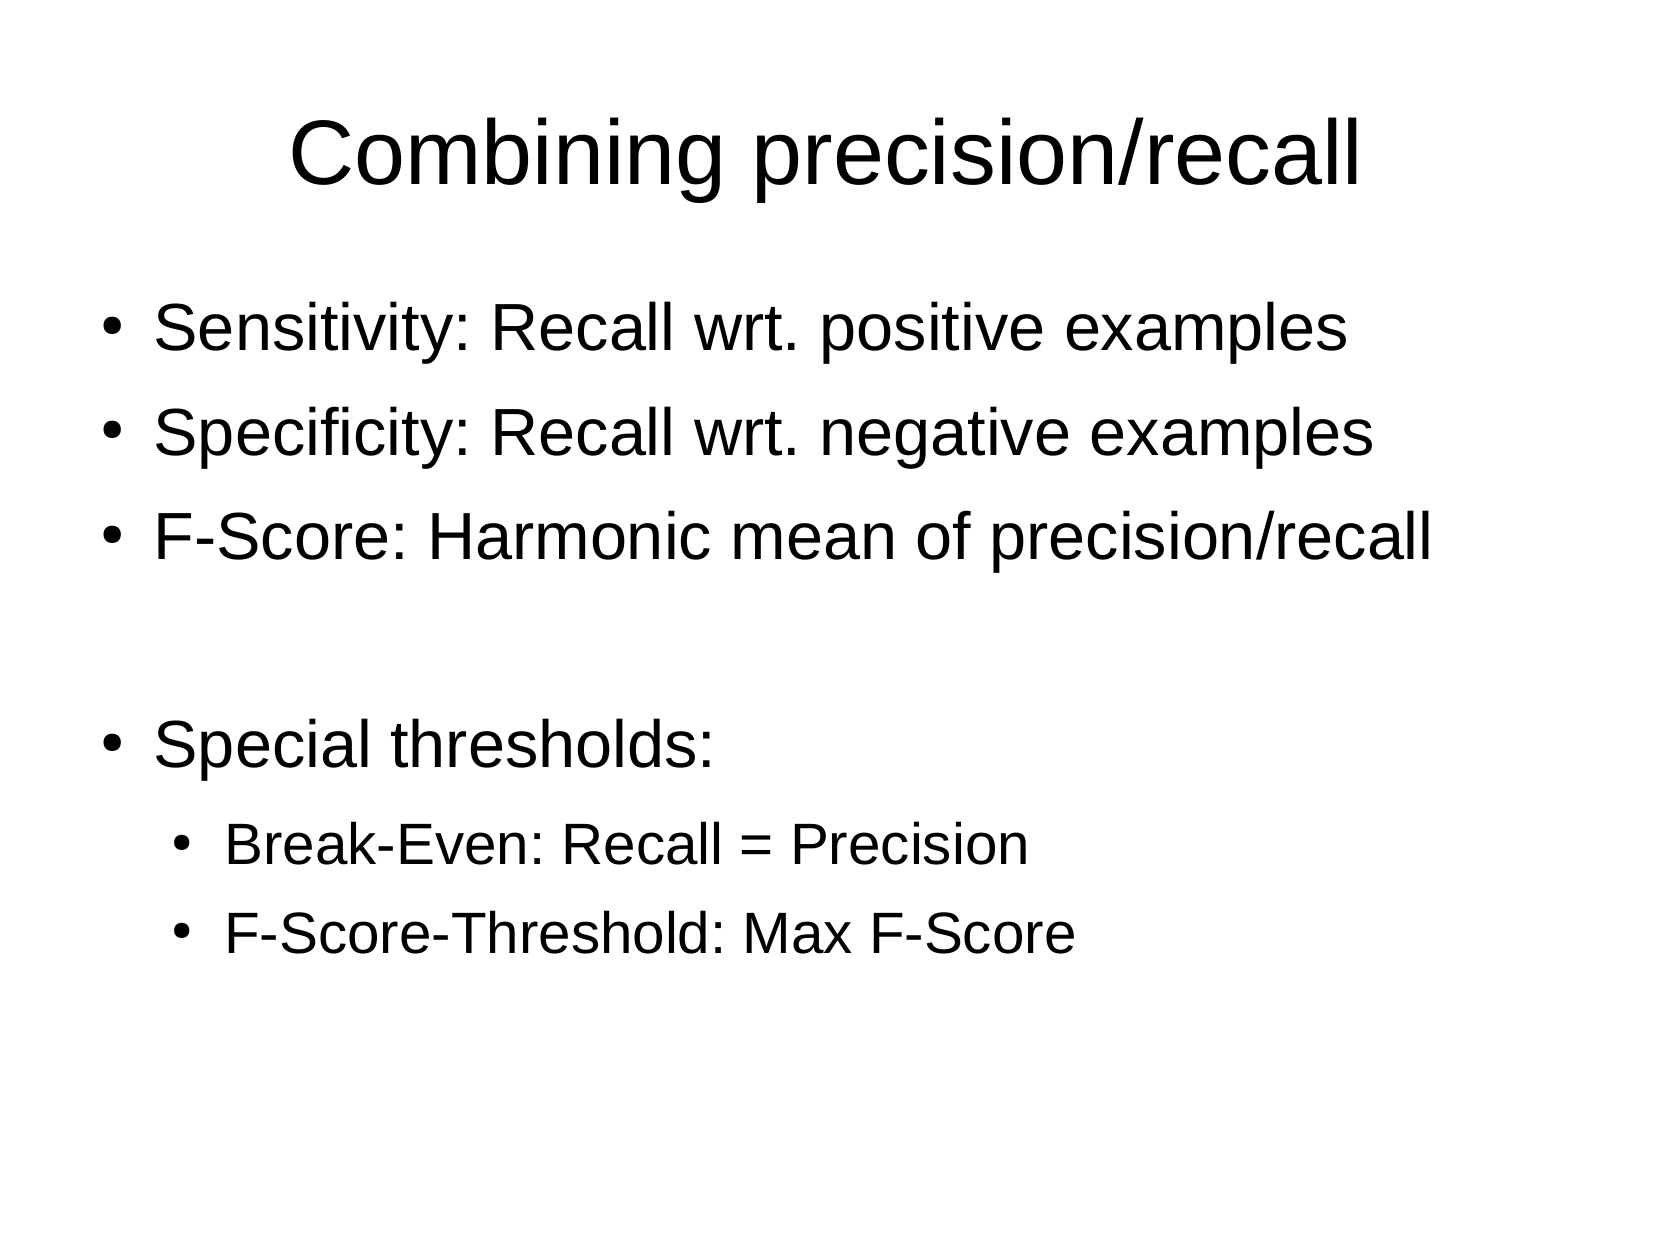

# Combining precision/recall
Sensitivity: Recall wrt. positive examples
Specificity: Recall wrt. negative examples
F-Score: Harmonic mean of precision/recall
Special thresholds:
Break-Even: Recall = Precision
F-Score-Threshold: Max F-Score